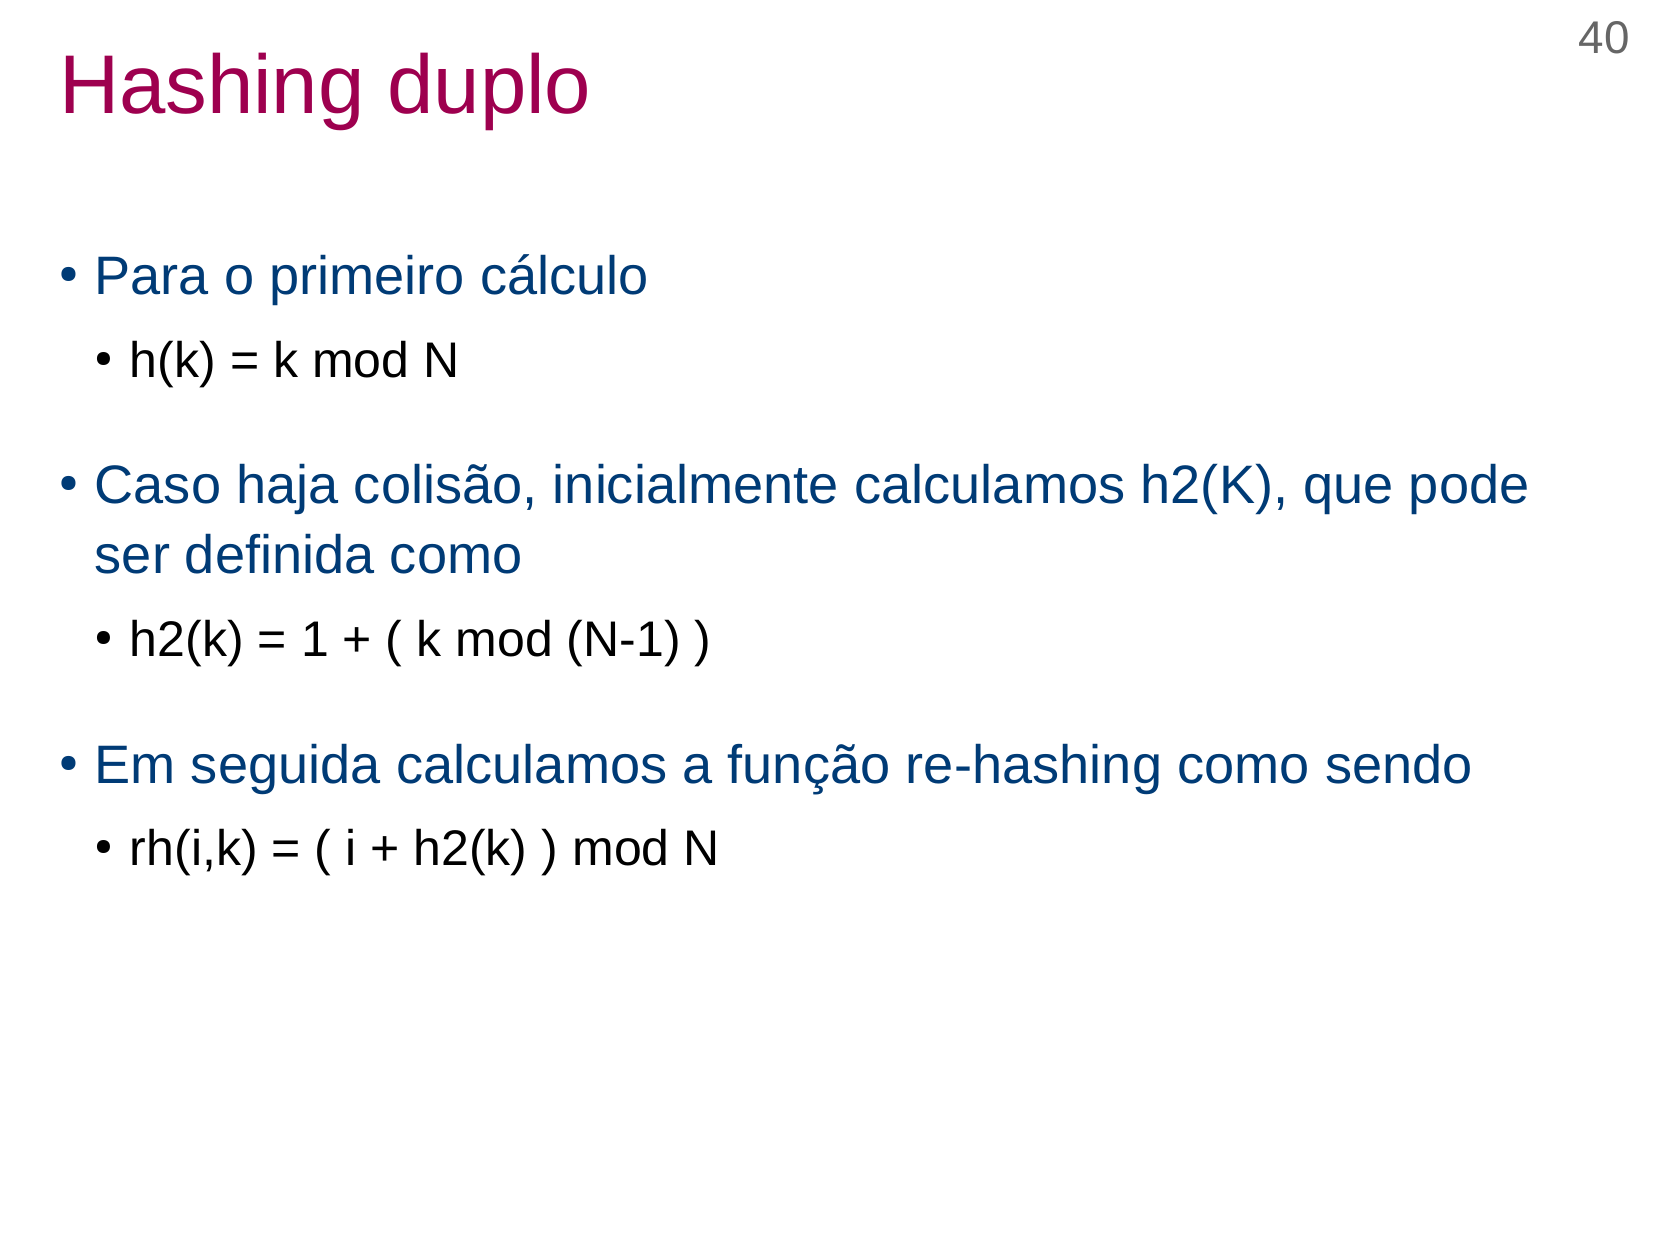

40
# Hashing duplo
Para o primeiro cálculo
h(k) = k mod N
Caso haja colisão, inicialmente calculamos h2(K), que pode ser definida como
h2(k) = 1 + ( k mod (N-1) )
Em seguida calculamos a função re-hashing como sendo
rh(i,k) = ( i + h2(k) ) mod N